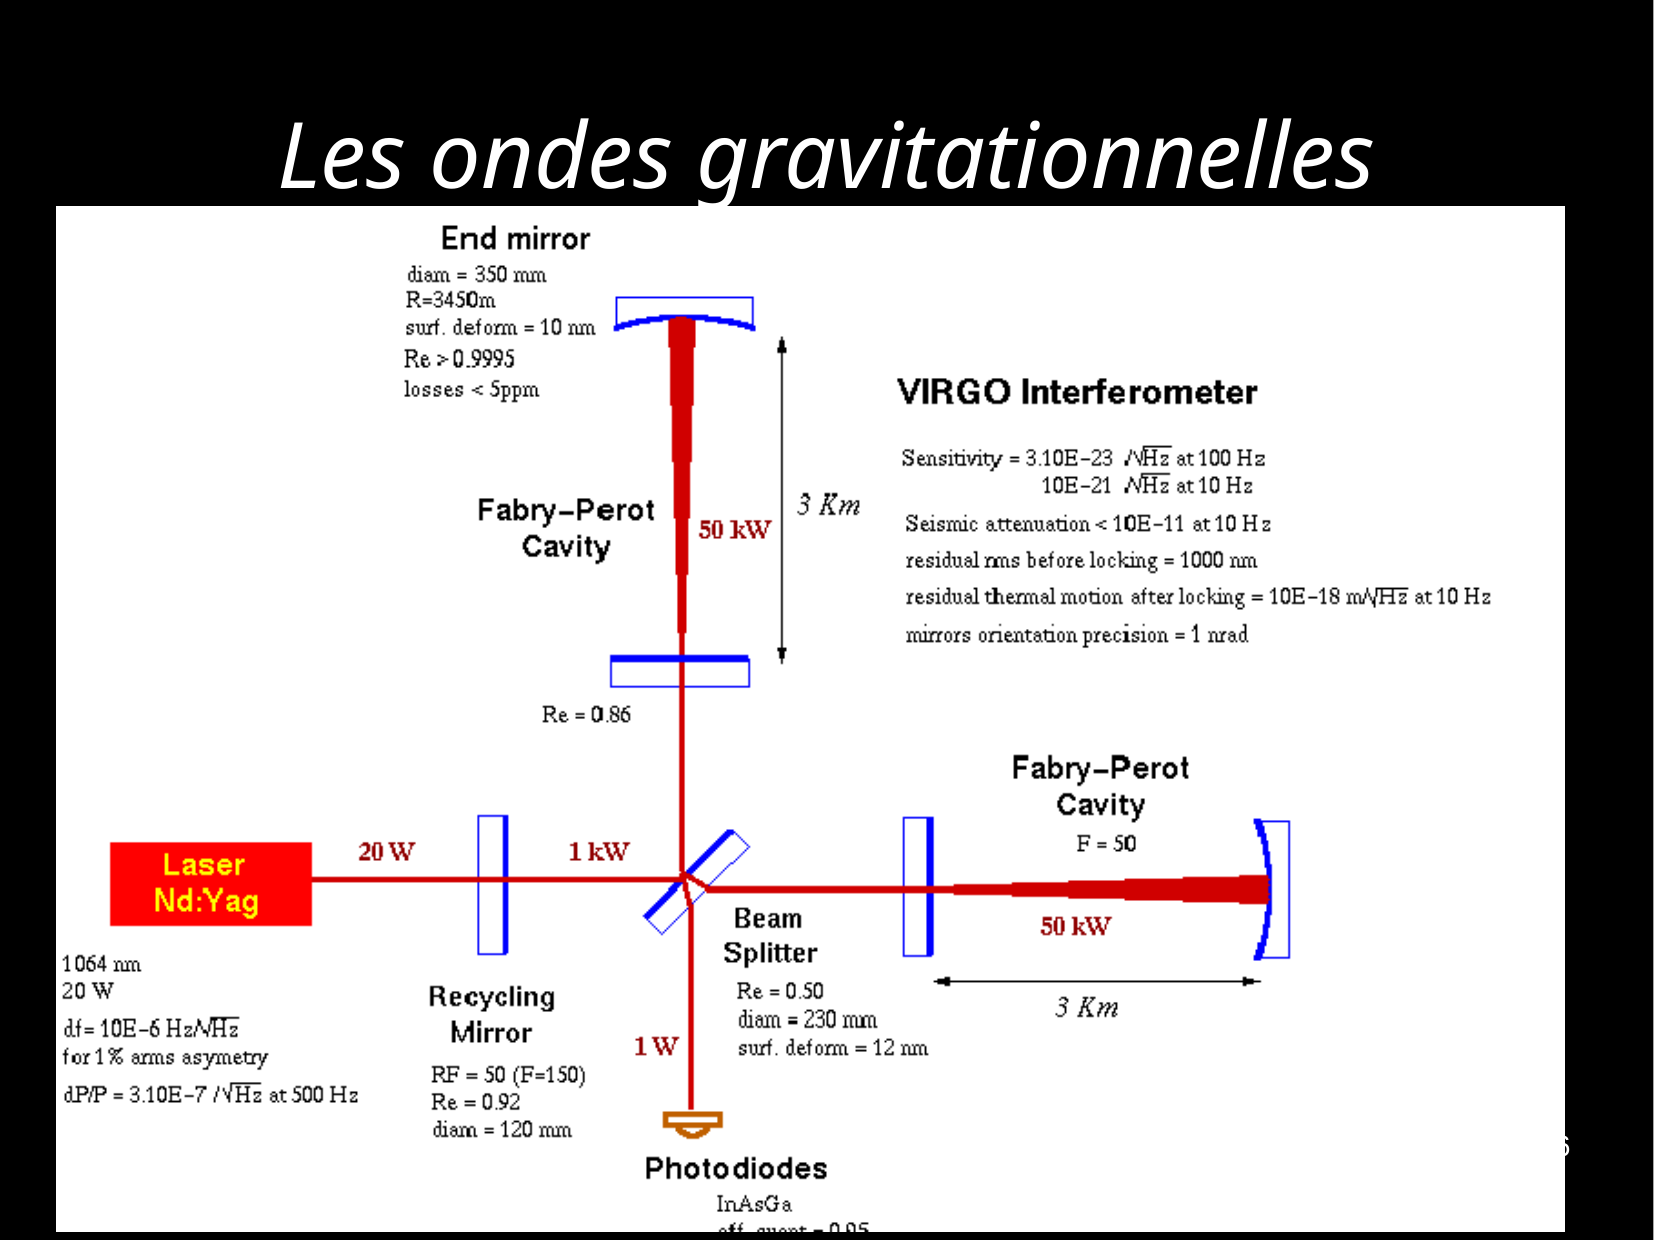

# Les ondes gravitationnelles
Principe :
Détecter des variations d'espace temps avec des lasers (10-21m)
La variation ne peut être due qu'à une onde gravitationnelle
VIRGO : Pise en Italie
GEO : Hannovre en Allemagne
LIGO : Etats Unis (2 interféromètres)
2010-09-18
Les grands observatoires dans le monde
26